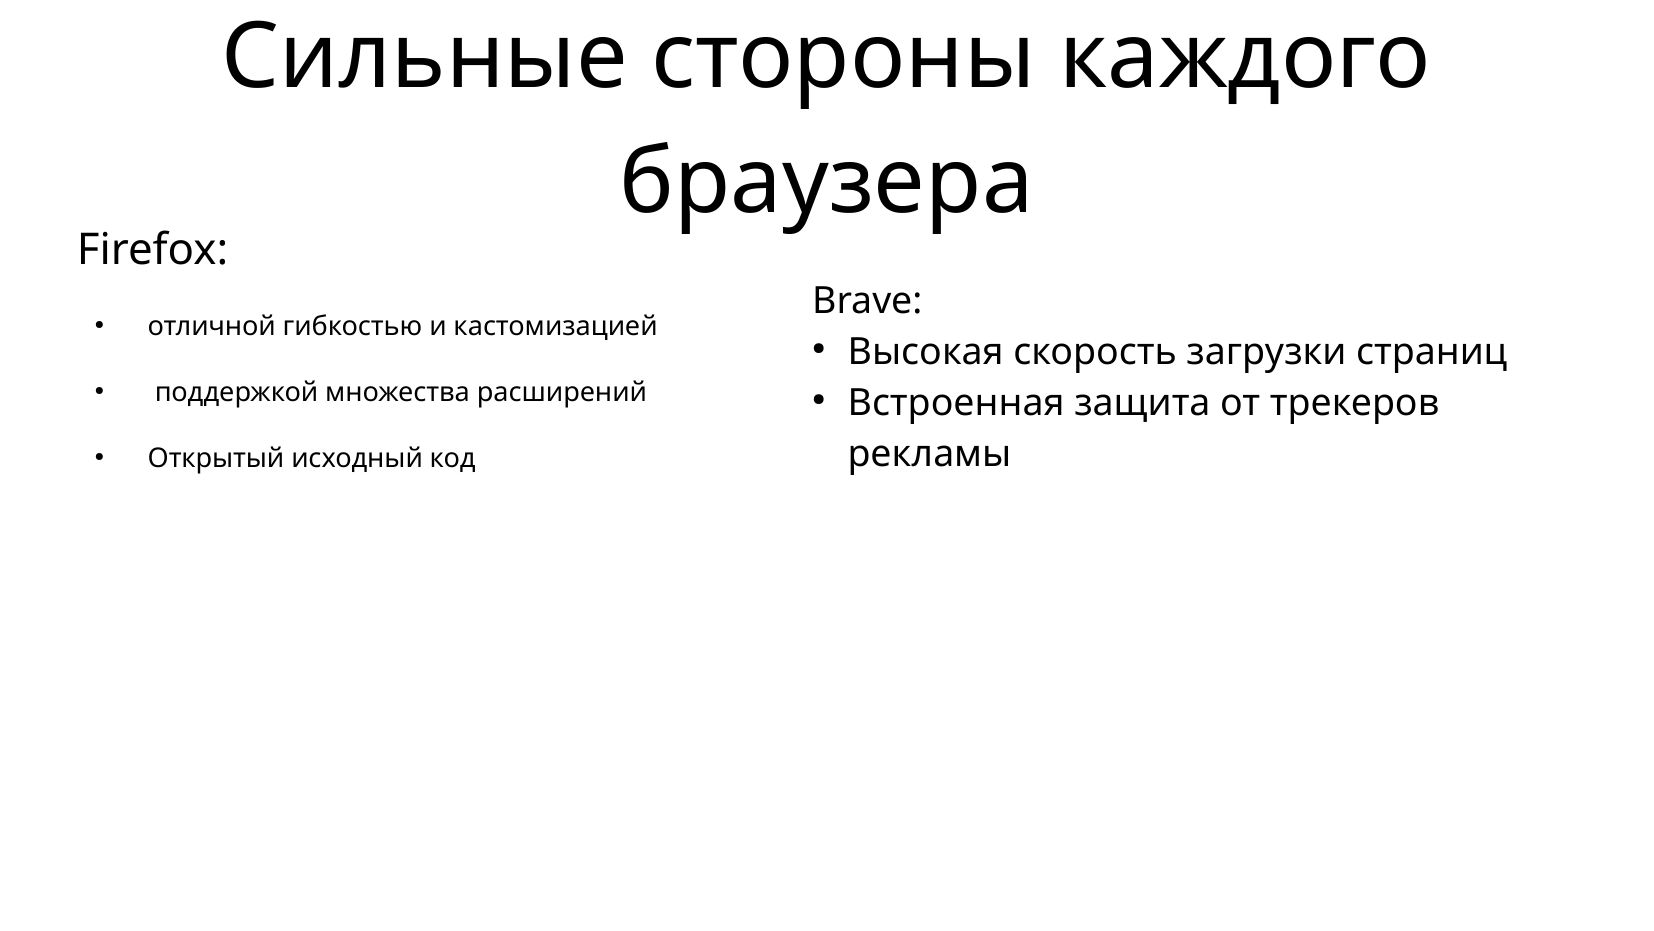

# Сильные стороны каждого браузера
Firefox:
отличной гибкостью и кастомизацией
 поддержкой множества расширений
Открытый исходный код
Brave:
Высокая скорость загрузки страниц
Встроенная защита от трекеров рекламы